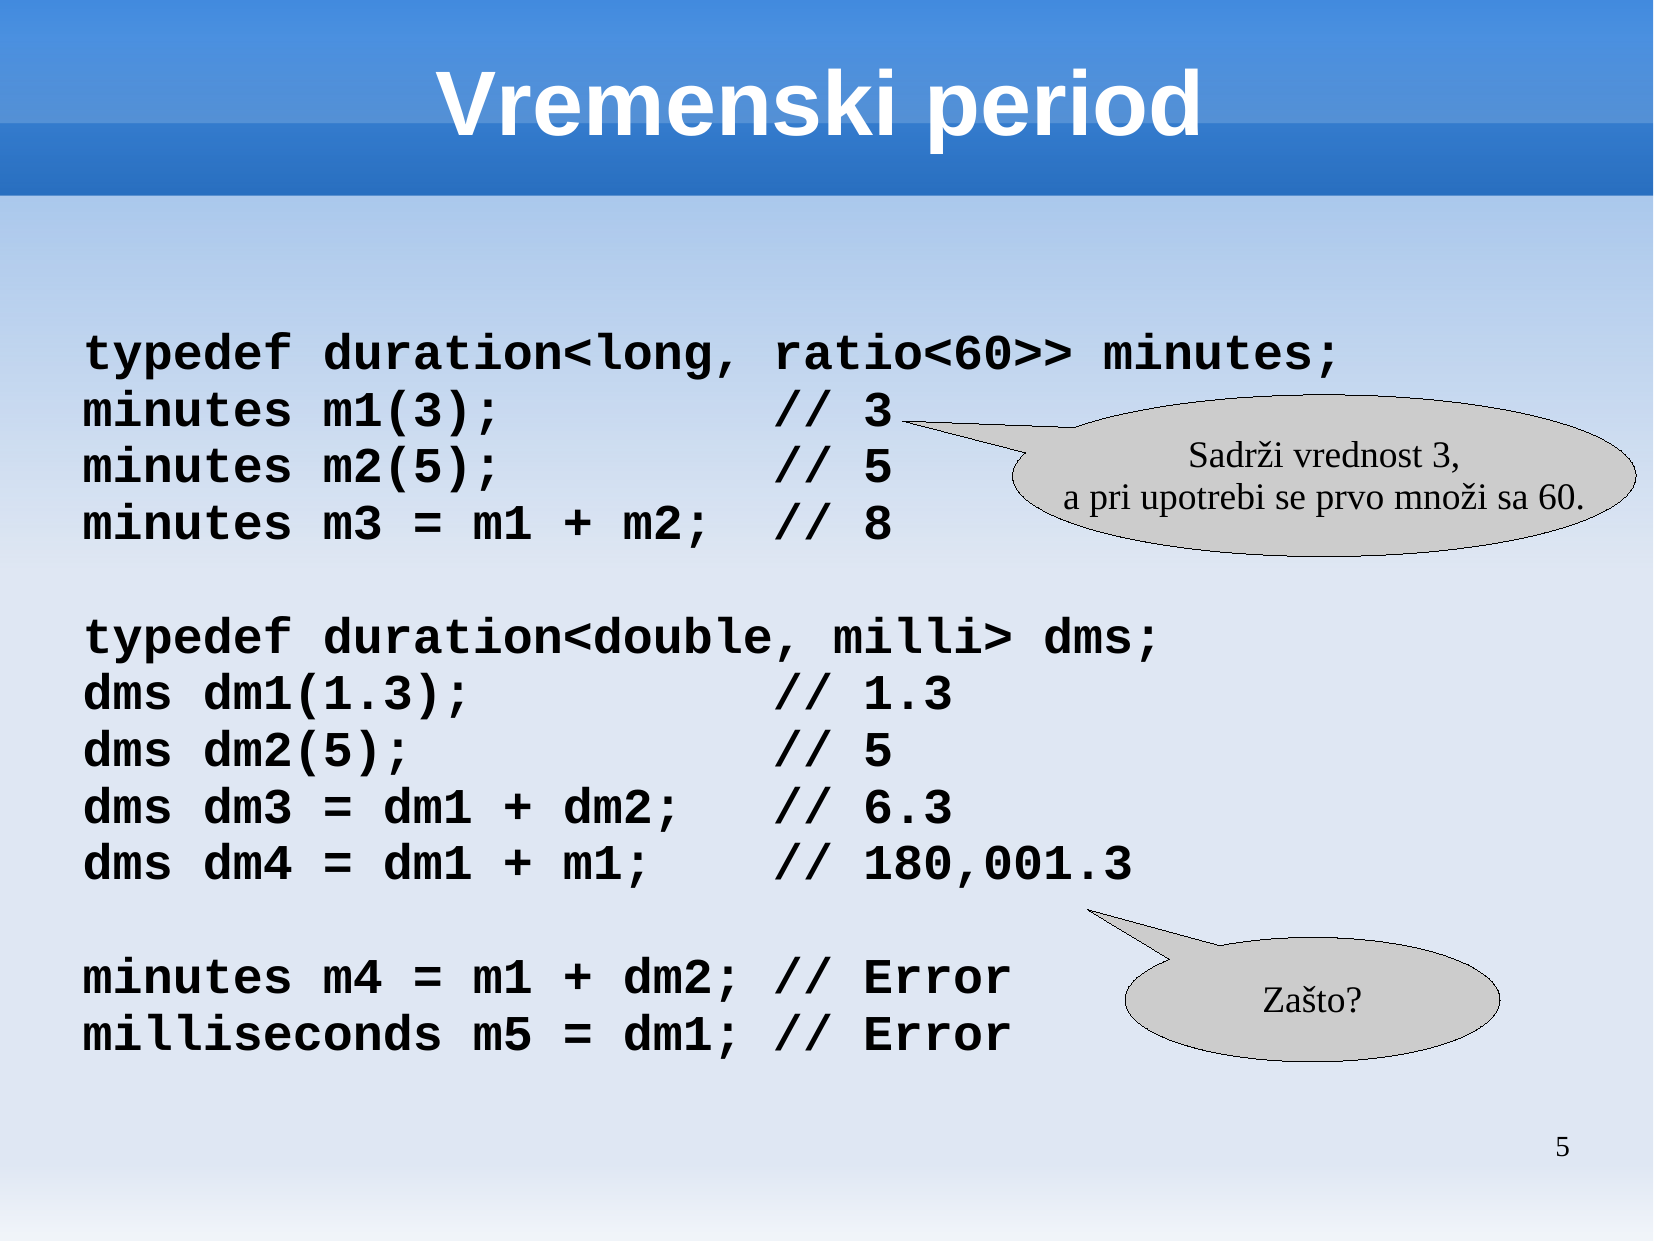

# Vremenski period
typedef duration<long, ratio<60>> minutes;
minutes m1(3); // 3
minutes m2(5); // 5
minutes m3 = m1 + m2; // 8
typedef duration<double, milli> dms;
dms dm1(1.3); // 1.3
dms dm2(5); // 5
dms dm3 = dm1 + dm2; // 6.3
dms dm4 = dm1 + m1; // 180,001.3
minutes m4 = m1 + dm2; // Error
milliseconds m5 = dm1; // Error
Sadrži vrednost 3,
a pri upotrebi se prvo množi sa 60.
Zašto?
5